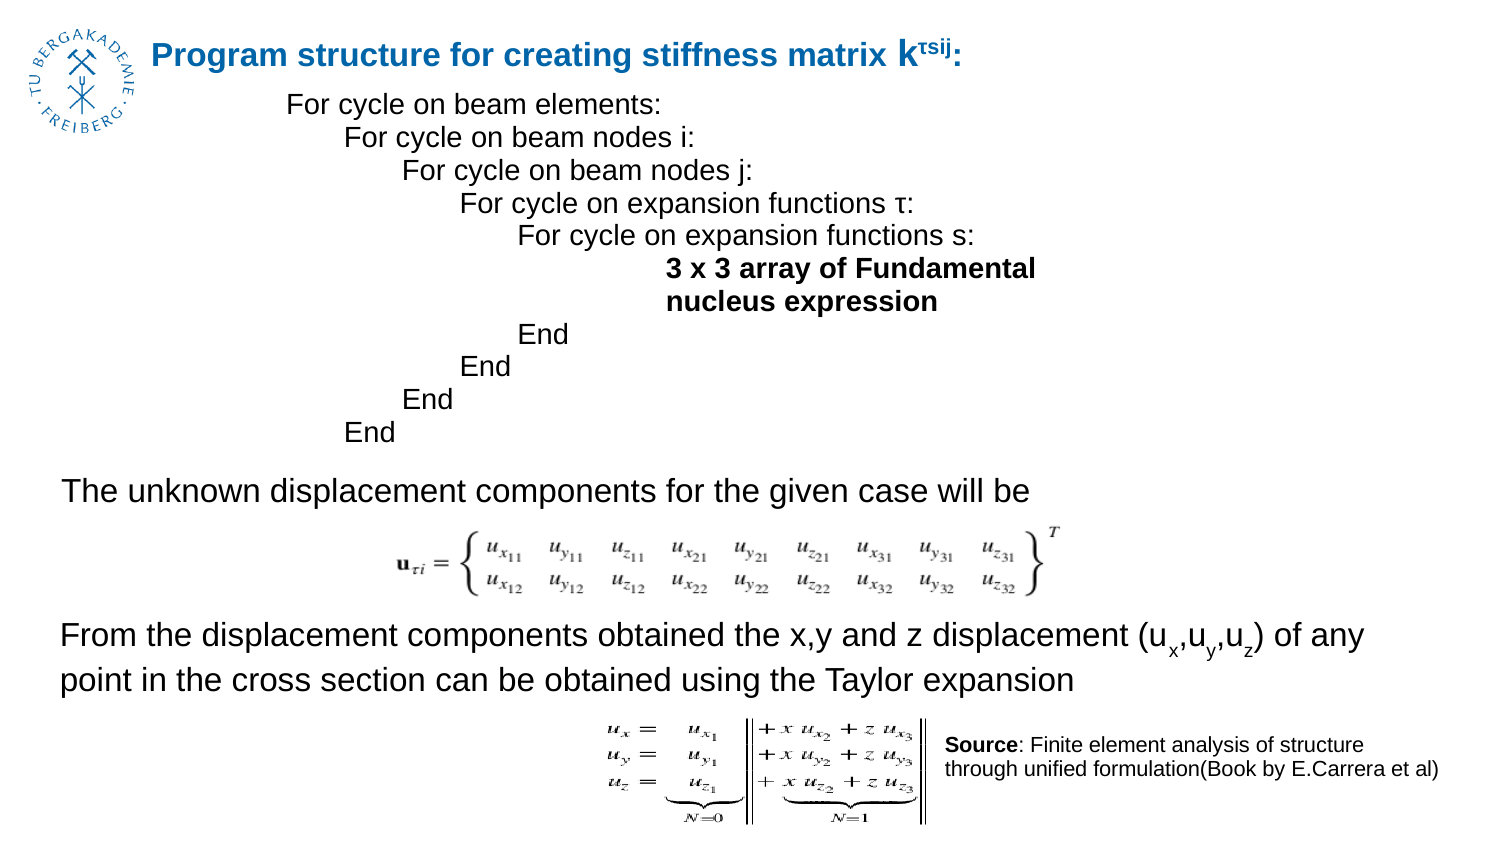

Program structure for creating stiffness matrix kτsij:
For cycle on beam elements:
 For cycle on beam nodes i:
 For cycle on beam nodes j:
 For cycle on expansion functions τ:
 For cycle on expansion functions s:
 3 x 3 array of Fundamental
 nucleus expression
 End
 End
 End
 End
The unknown displacement components for the given case will be
From the displacement components obtained the x,y and z displacement (ux,uy,uz) of any point in the cross section can be obtained using the Taylor expansion
Source: Finite element analysis of structure through unified formulation(Book by E.Carrera et al)